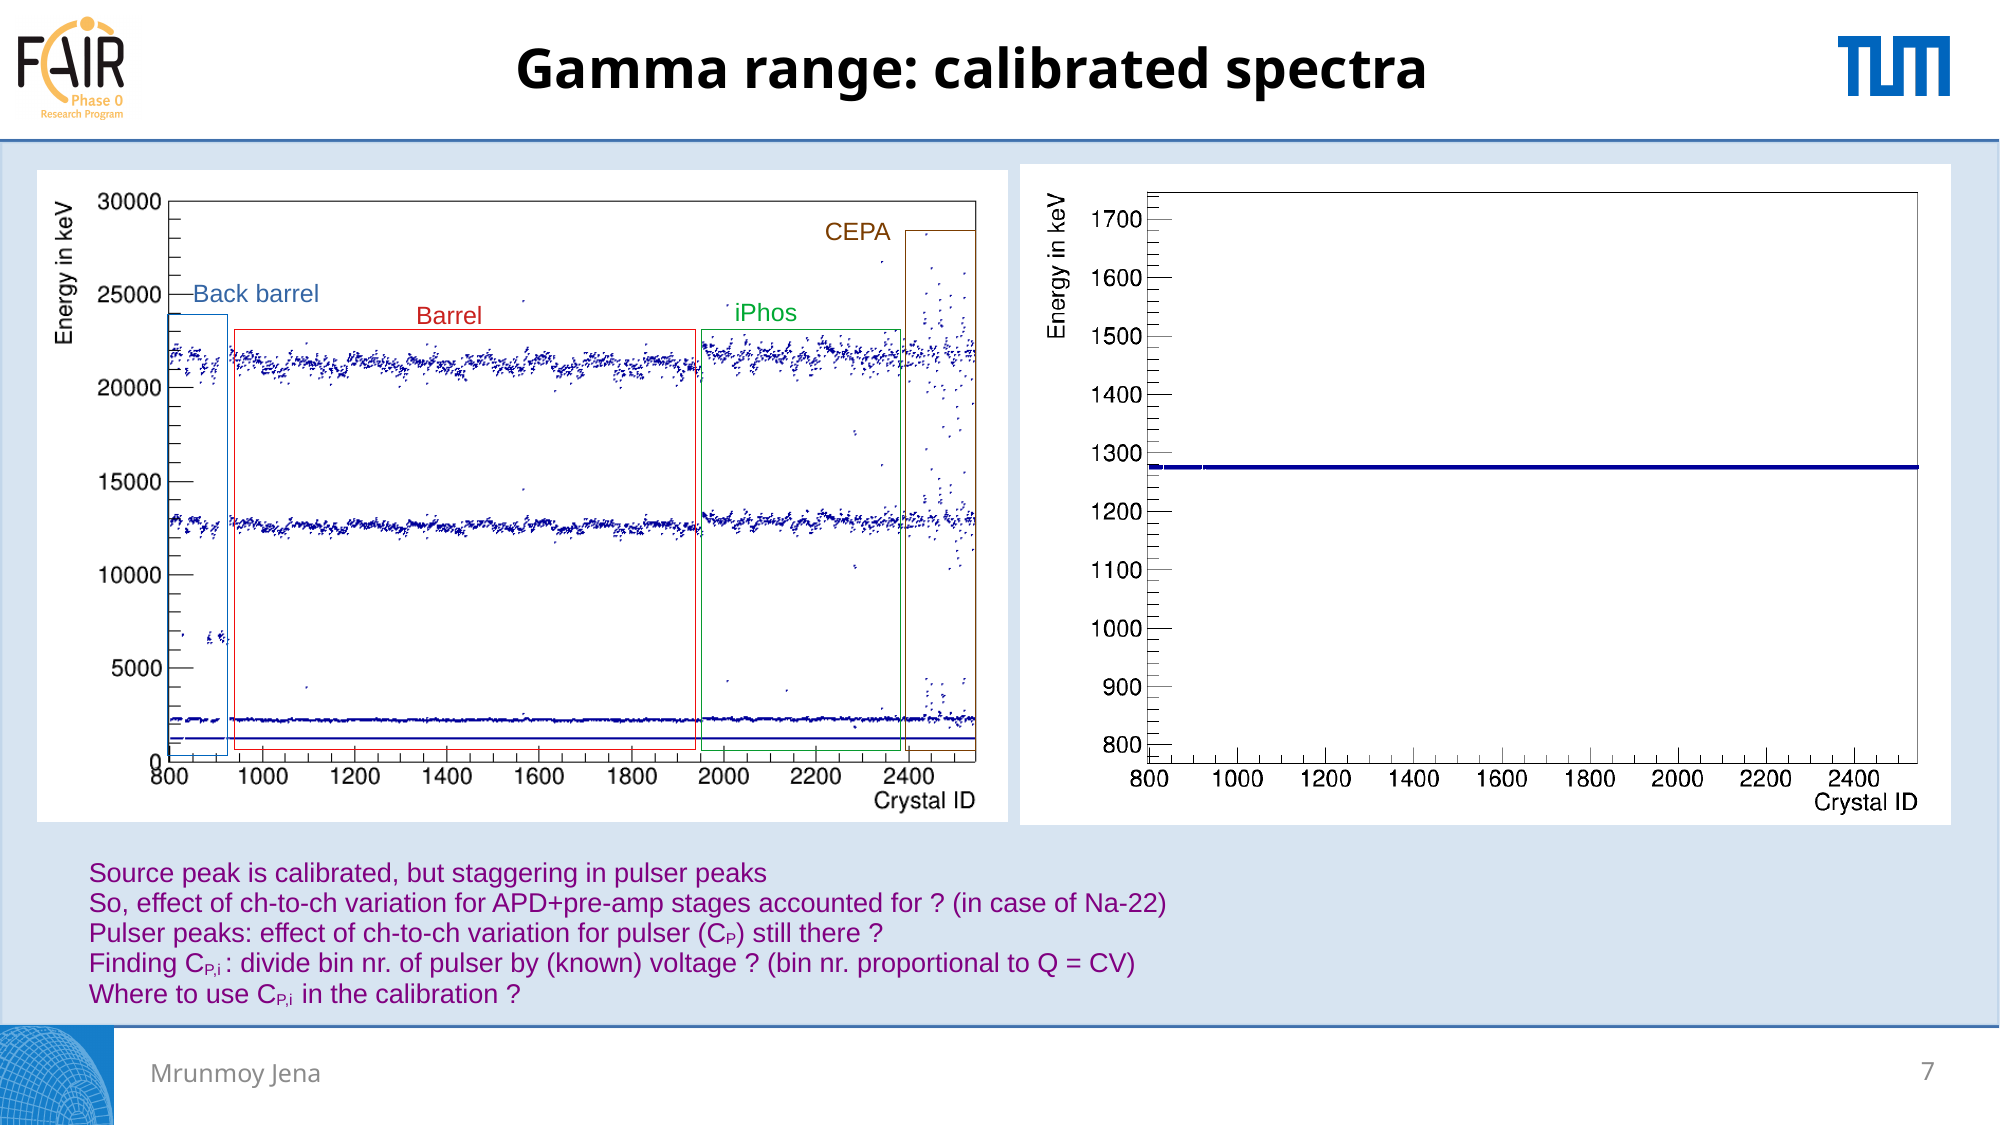

# Gamma range: calibrated spectra
CEPA
Back barrel
iPhos
Barrel
Source peak is calibrated, but staggering in pulser peaks
So, effect of ch-to-ch variation for APD+pre-amp stages accounted for ? (in case of Na-22)
Pulser peaks: effect of ch-to-ch variation for pulser (CP) still there ?
Finding CP,i : divide bin nr. of pulser by (known) voltage ? (bin nr. proportional to Q = CV)
Where to use CP,i in the calibration ?
7